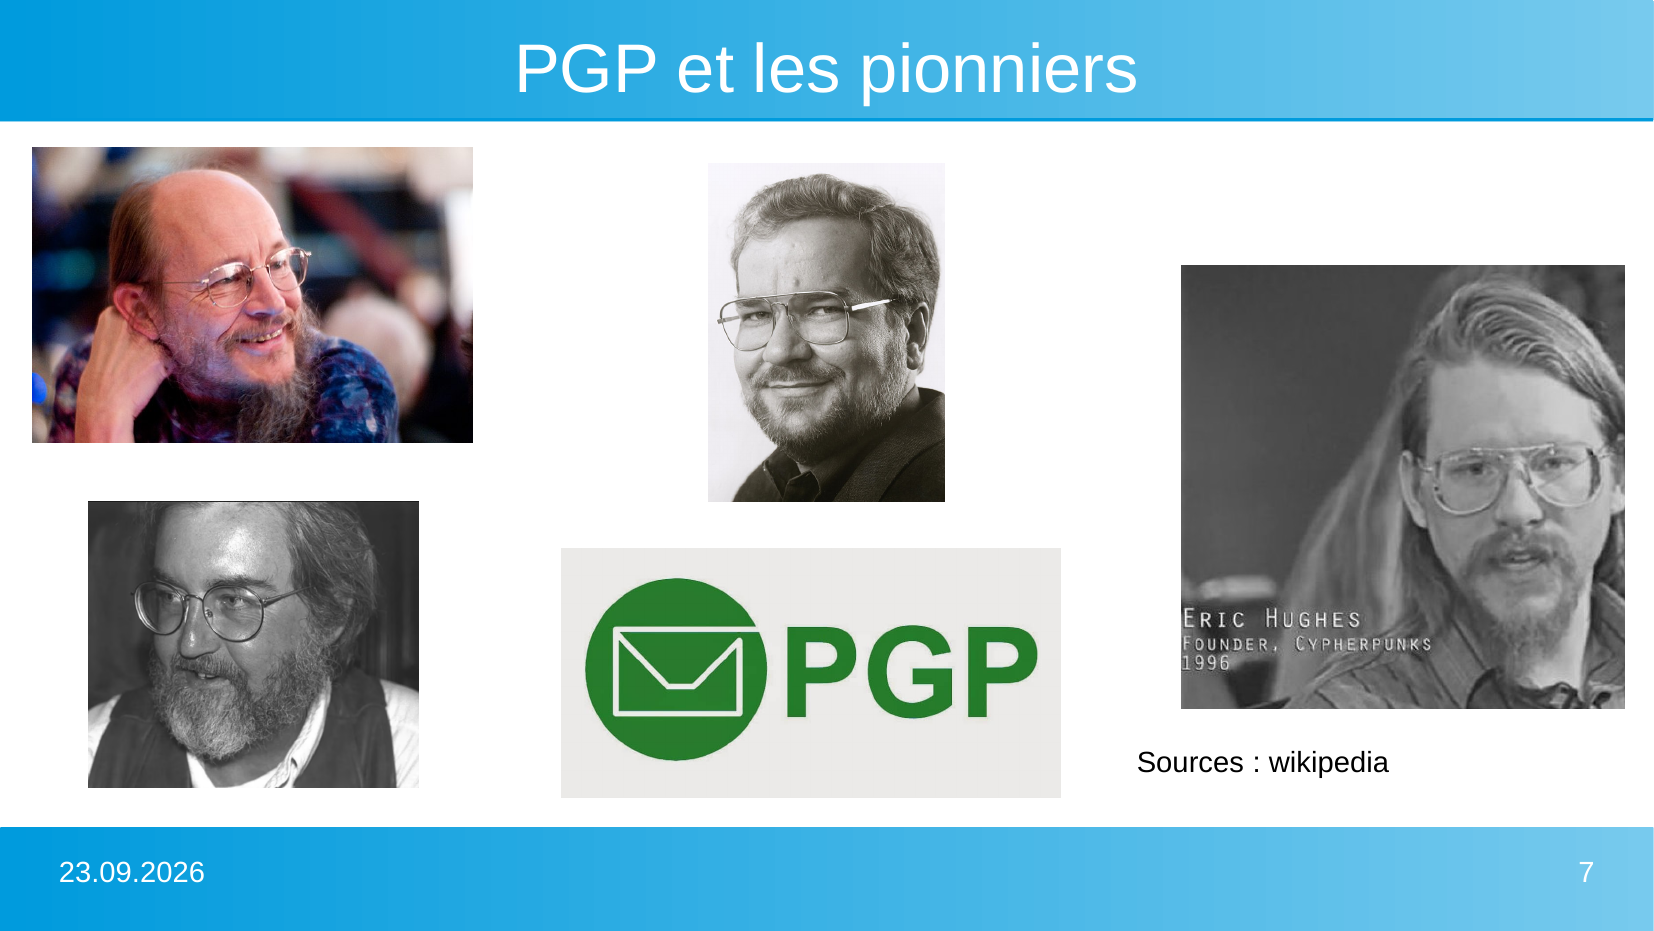

# PGP et les pionniers
Sources : wikipedia
7